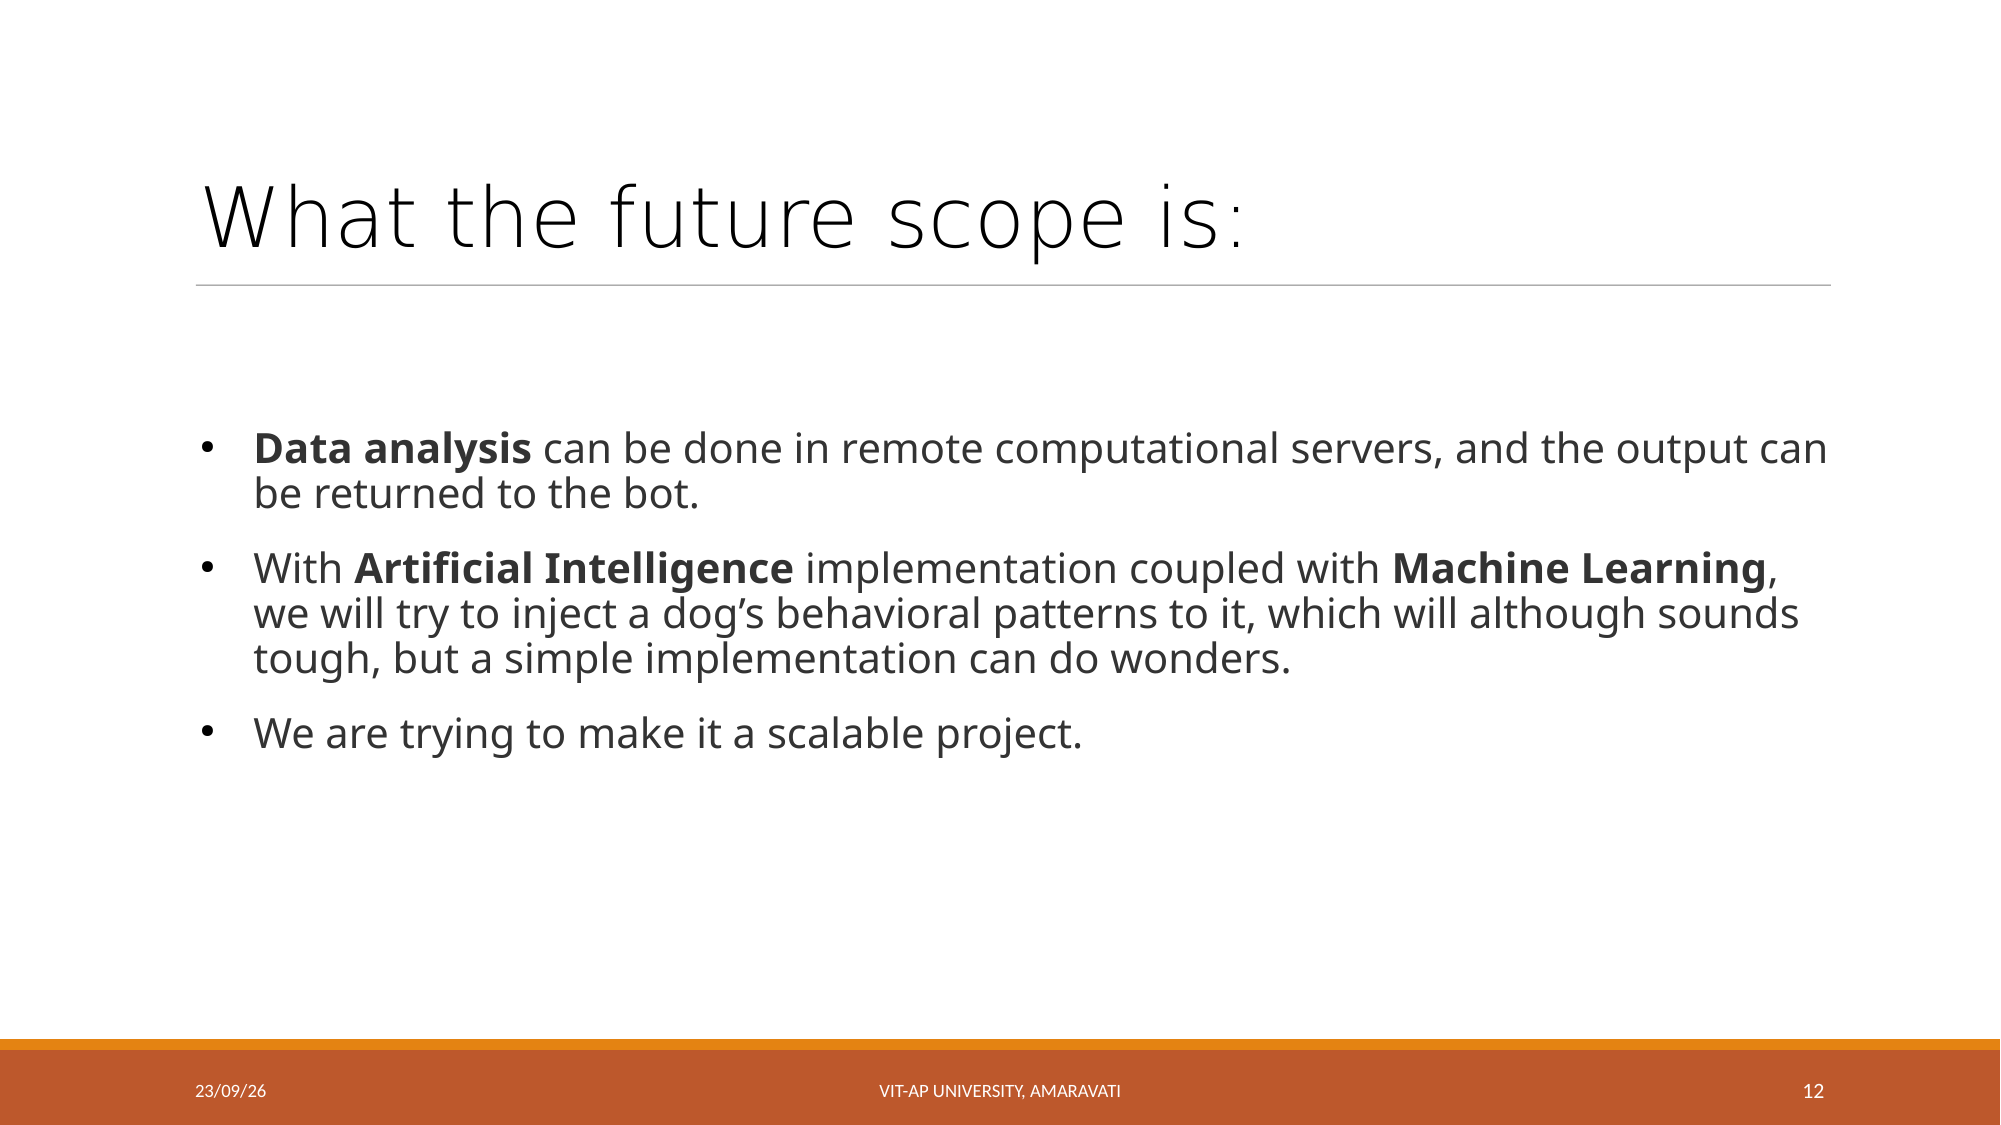

What the future scope is:
# Data analysis can be done in remote computational servers, and the output can be returned to the bot.
With Artificial Intelligence implementation coupled with Machine Learning, we will try to inject a dog’s behavioral patterns to it, which will although sounds tough, but a simple implementation can do wonders.
We are trying to make it a scalable project.
VIT-AP University, Amaravati